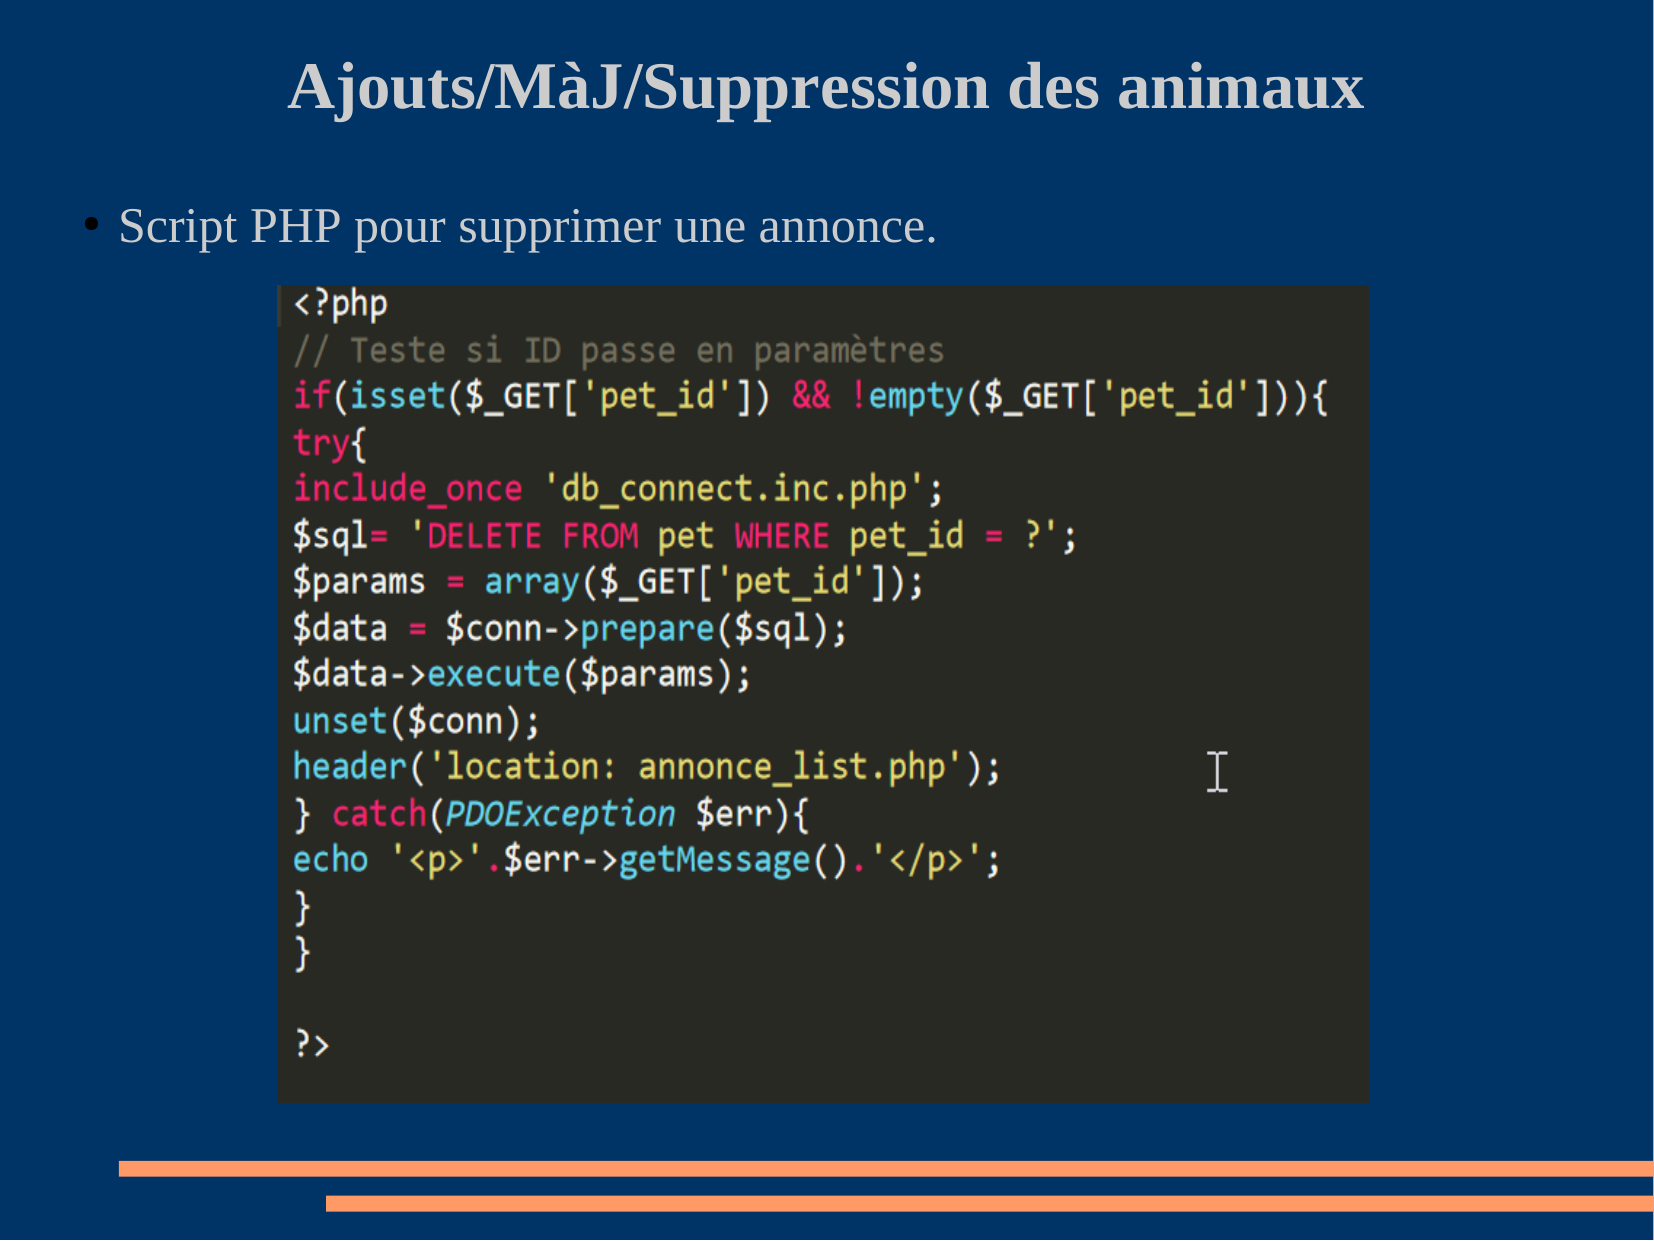

# Ajouts/MàJ/Suppression des animaux
Script PHP pour supprimer une annonce.